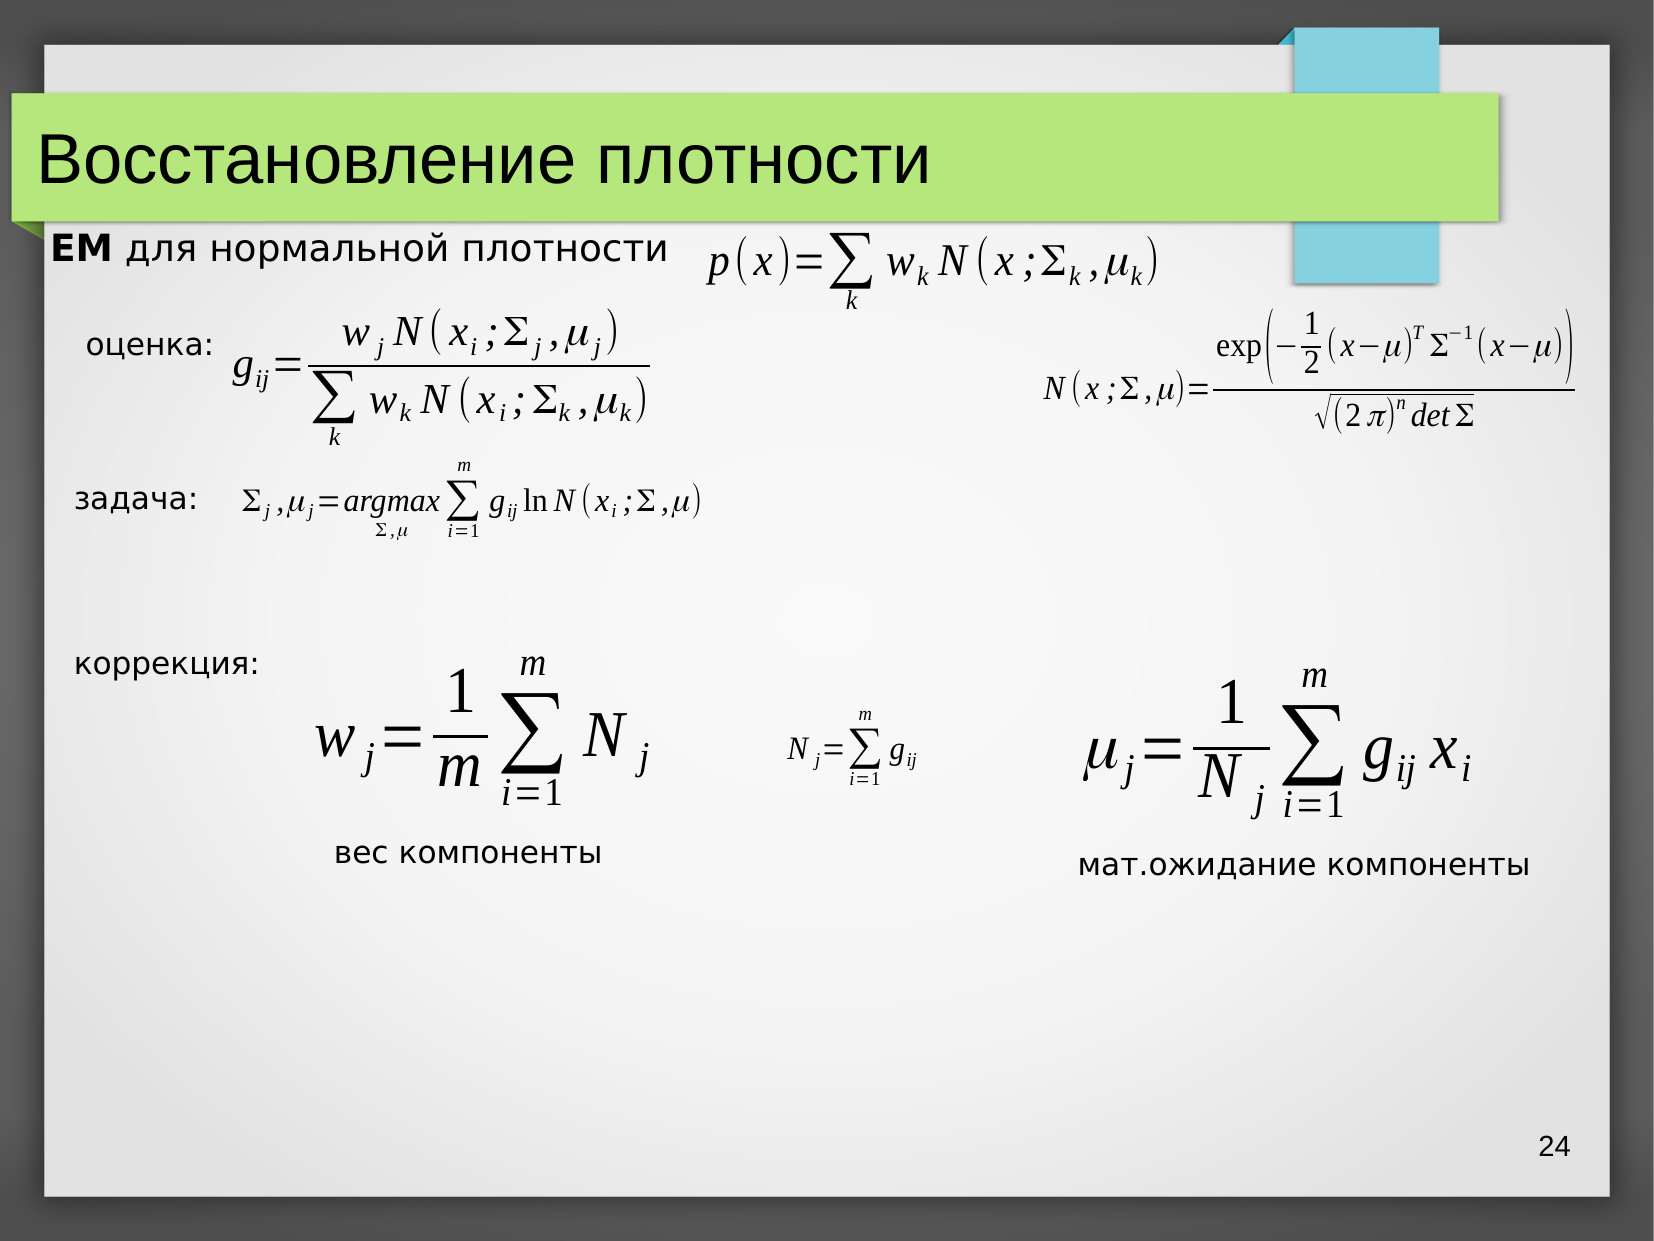

# Восстановление плотности
EM для нормальной плотности
оценка:
задача:
коррекция:
вес компоненты
мат.ожидание компоненты
24